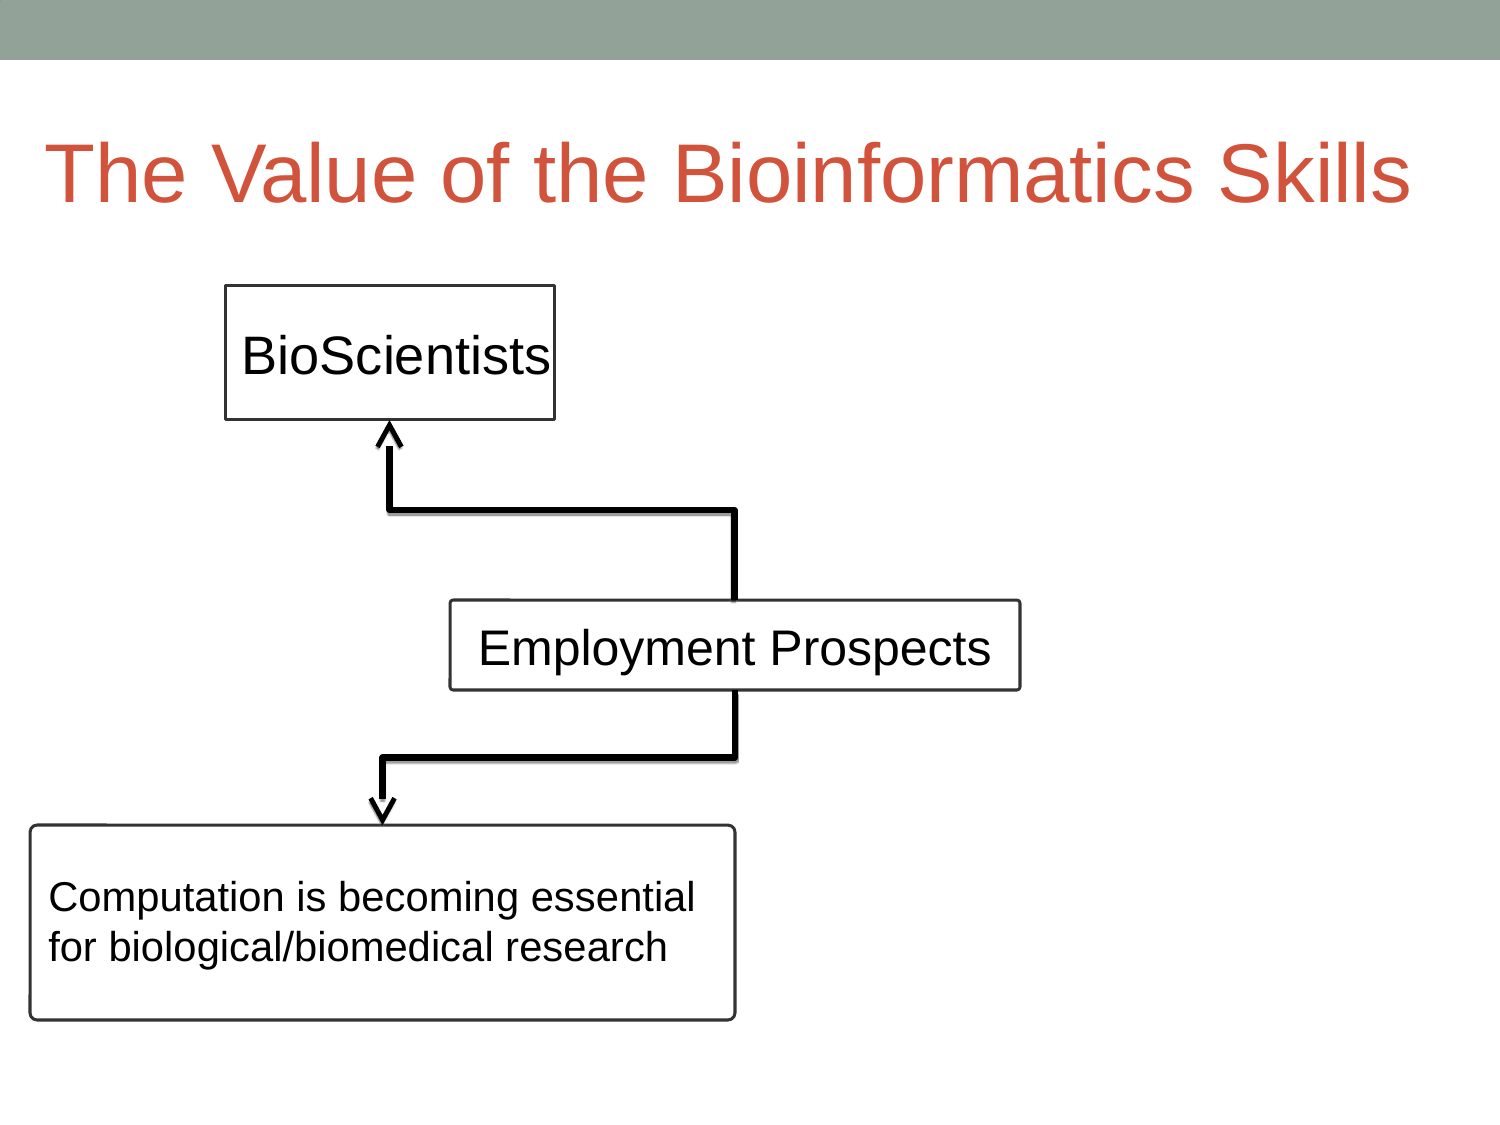

The Value of the Bioinformatics Skills
BioScientists
Employment Prospects
Computation is becoming essential
for biological/biomedical research